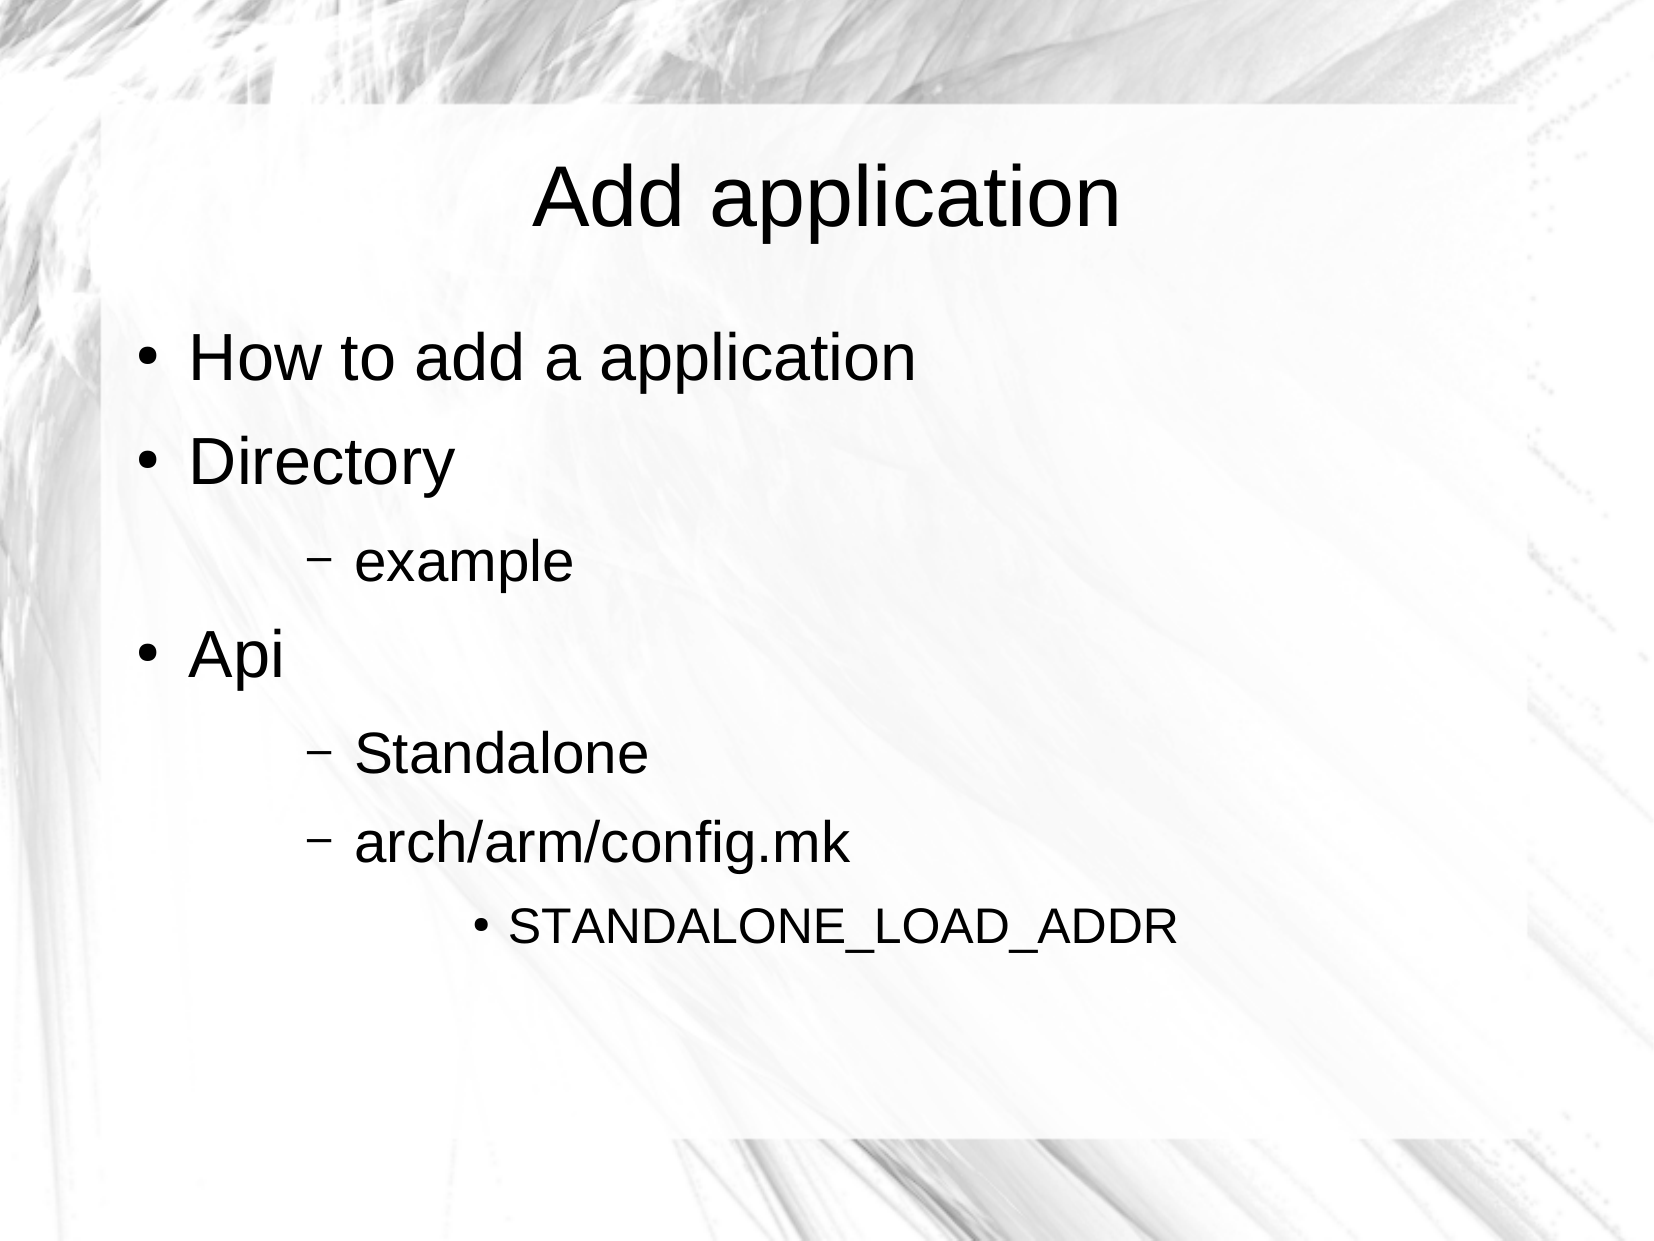

# Add application
How to add a application
Directory
example
Api
Standalone
arch/arm/config.mk
STANDALONE_LOAD_ADDR